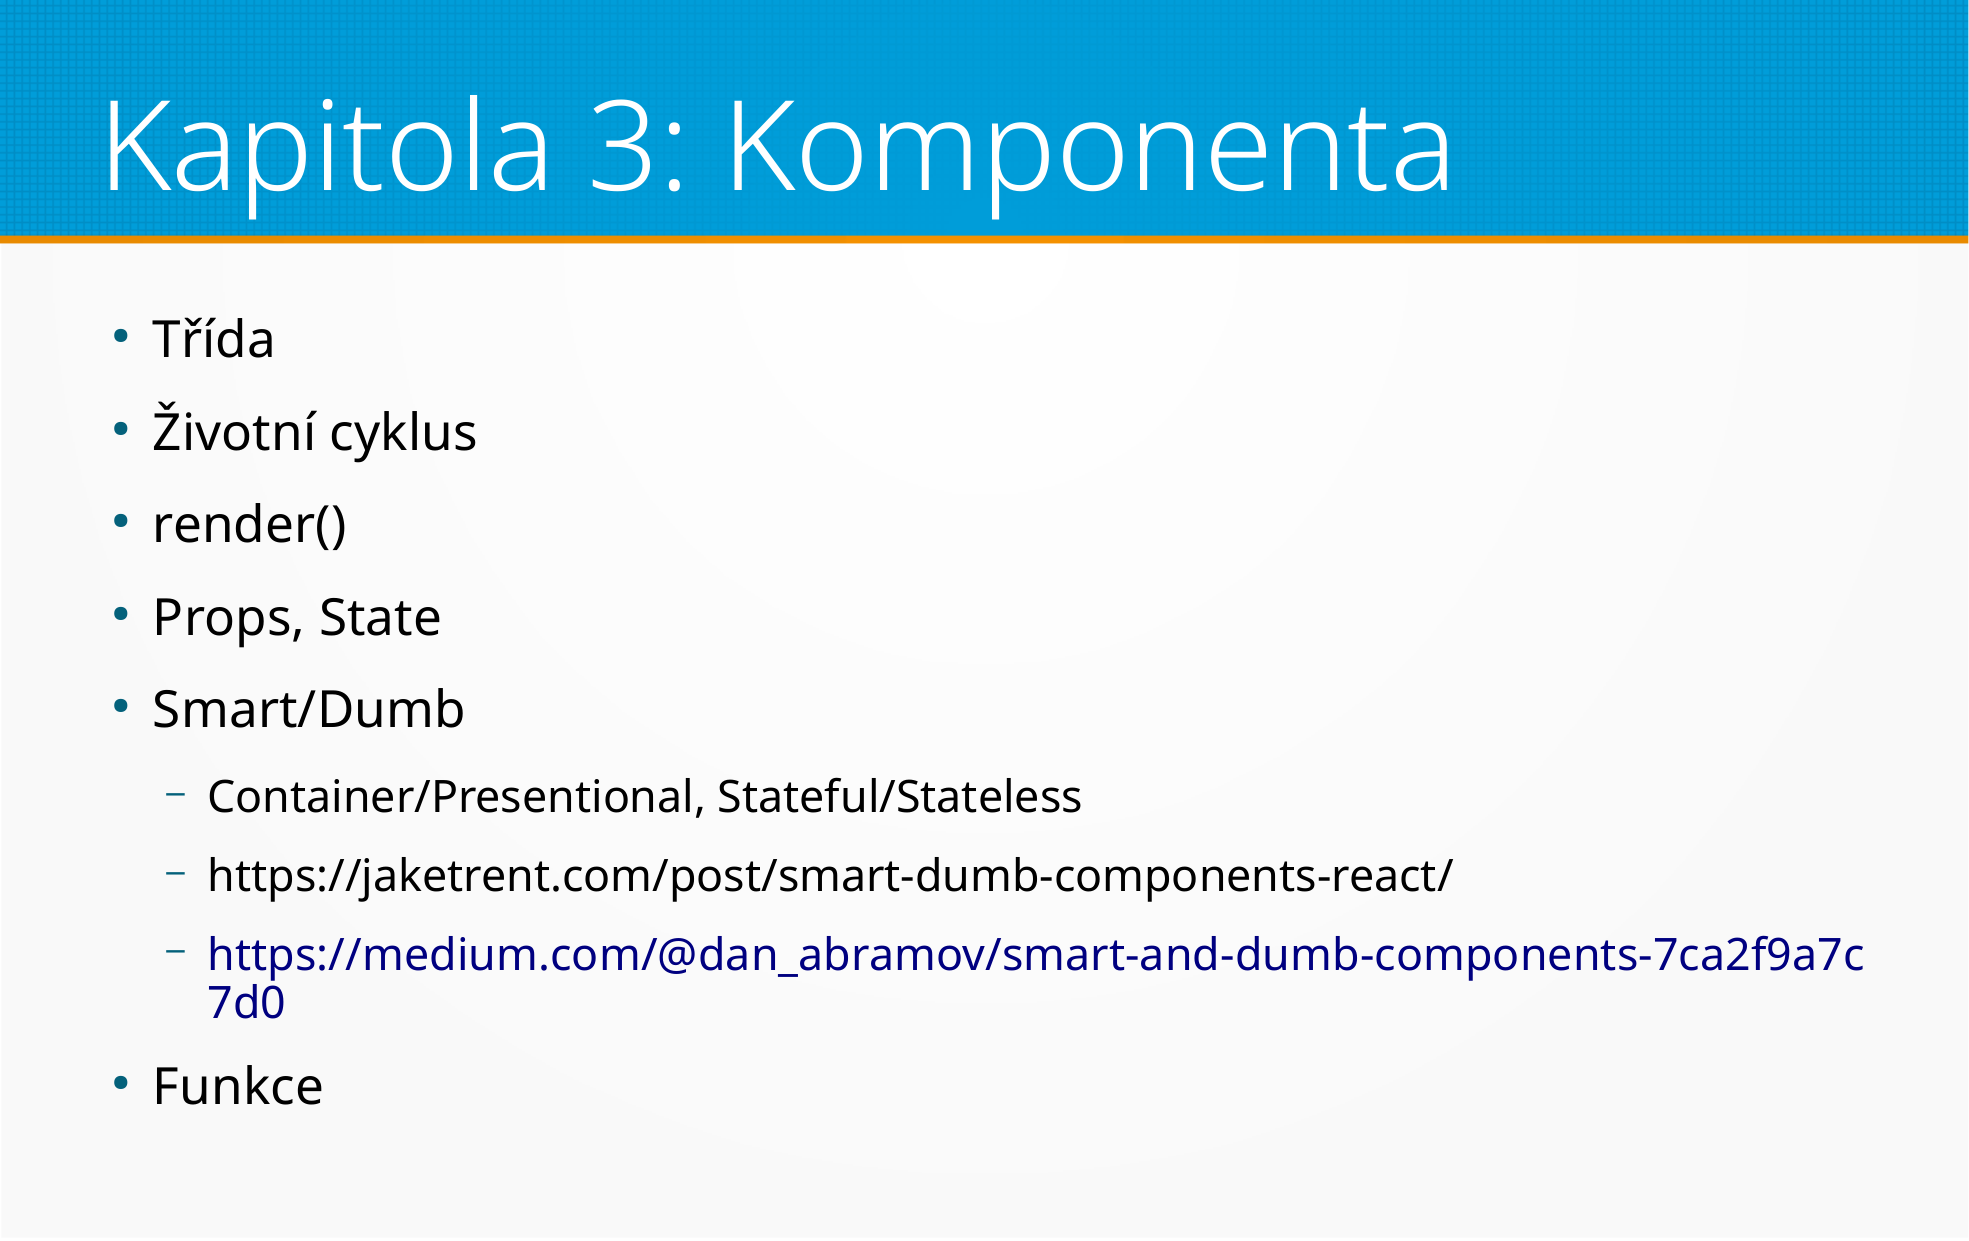

# Kapitola 3: Komponenta
Třída
Životní cyklus
render()
Props, State
Smart/Dumb
Container/Presentional, Stateful/Stateless
https://jaketrent.com/post/smart-dumb-components-react/
https://medium.com/@dan_abramov/smart-and-dumb-components-7ca2f9a7c7d0
Funkce